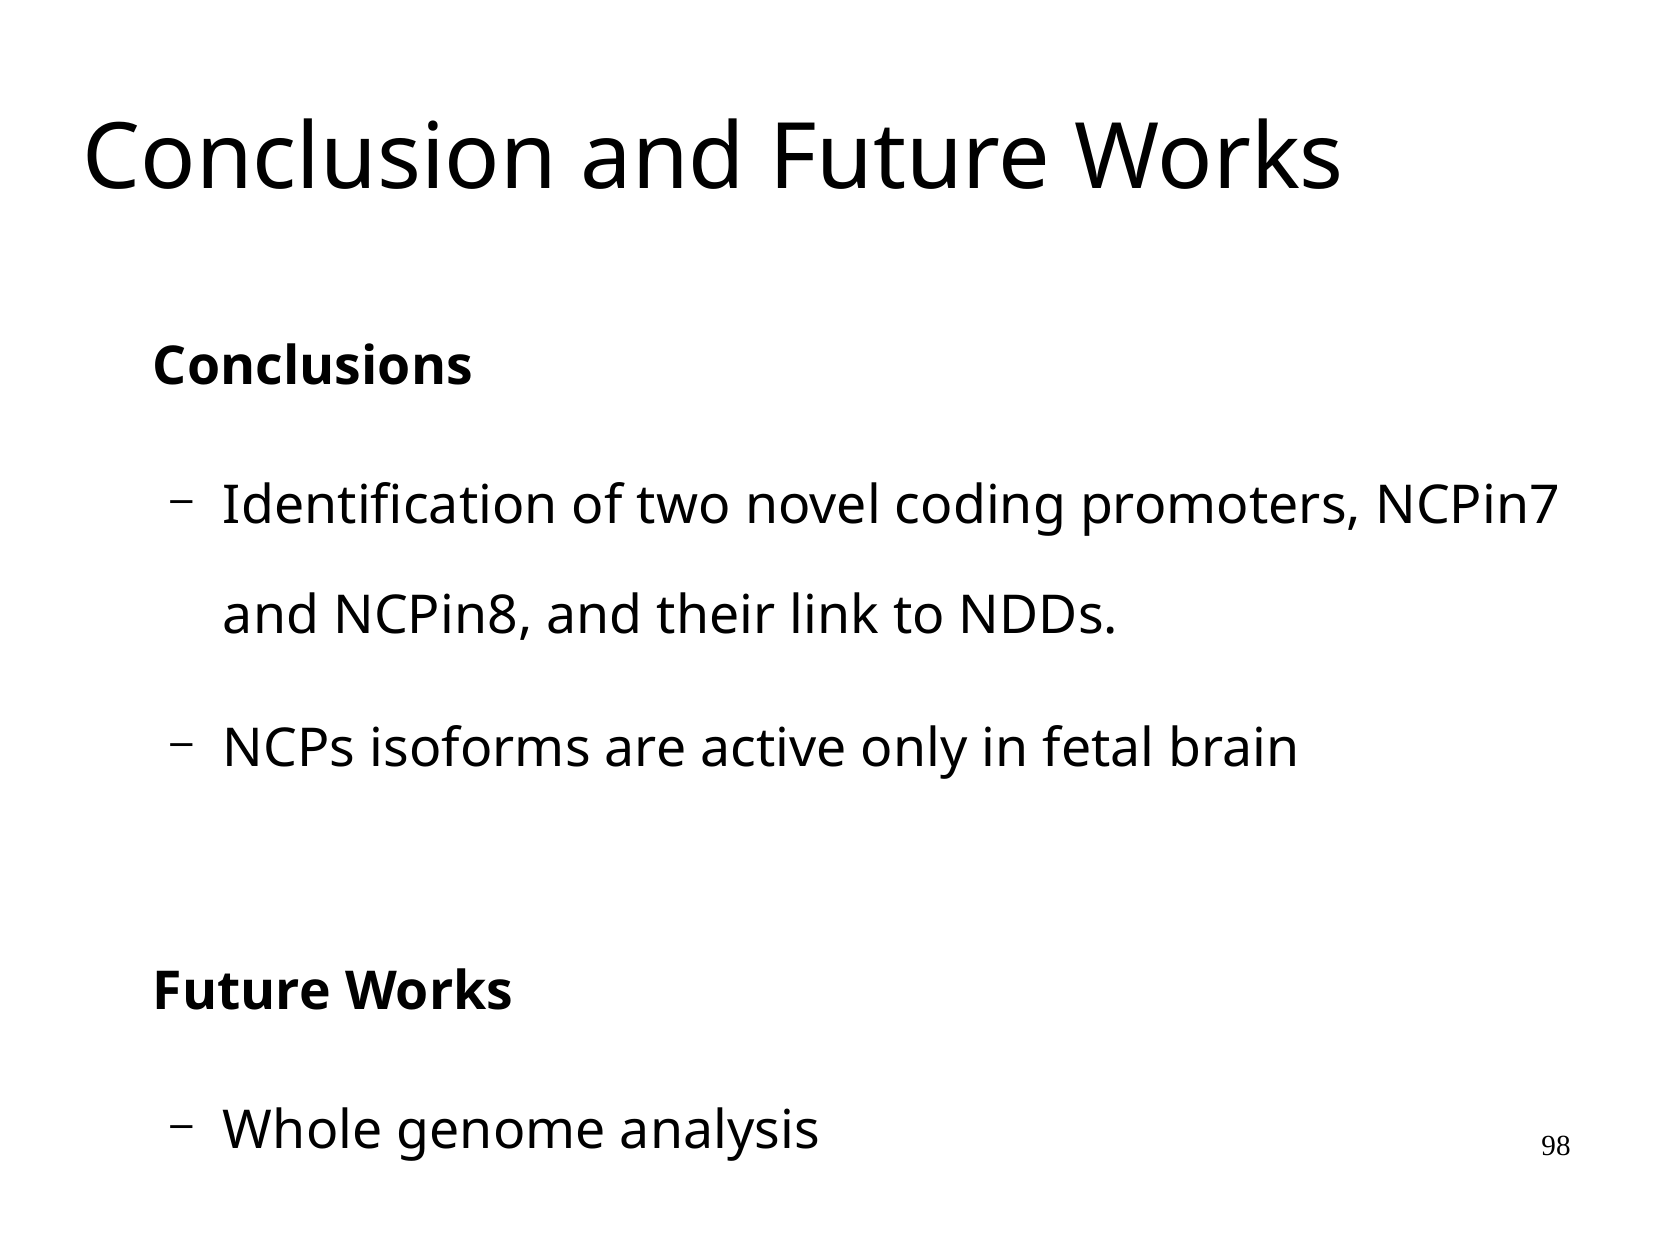

# Conclusion and Future Works
Conclusions
Identification of two novel coding promoters, NCPin7 and NCPin8, and their link to NDDs.
NCPs isoforms are active only in fetal brain
Future Works
Whole genome analysis
98